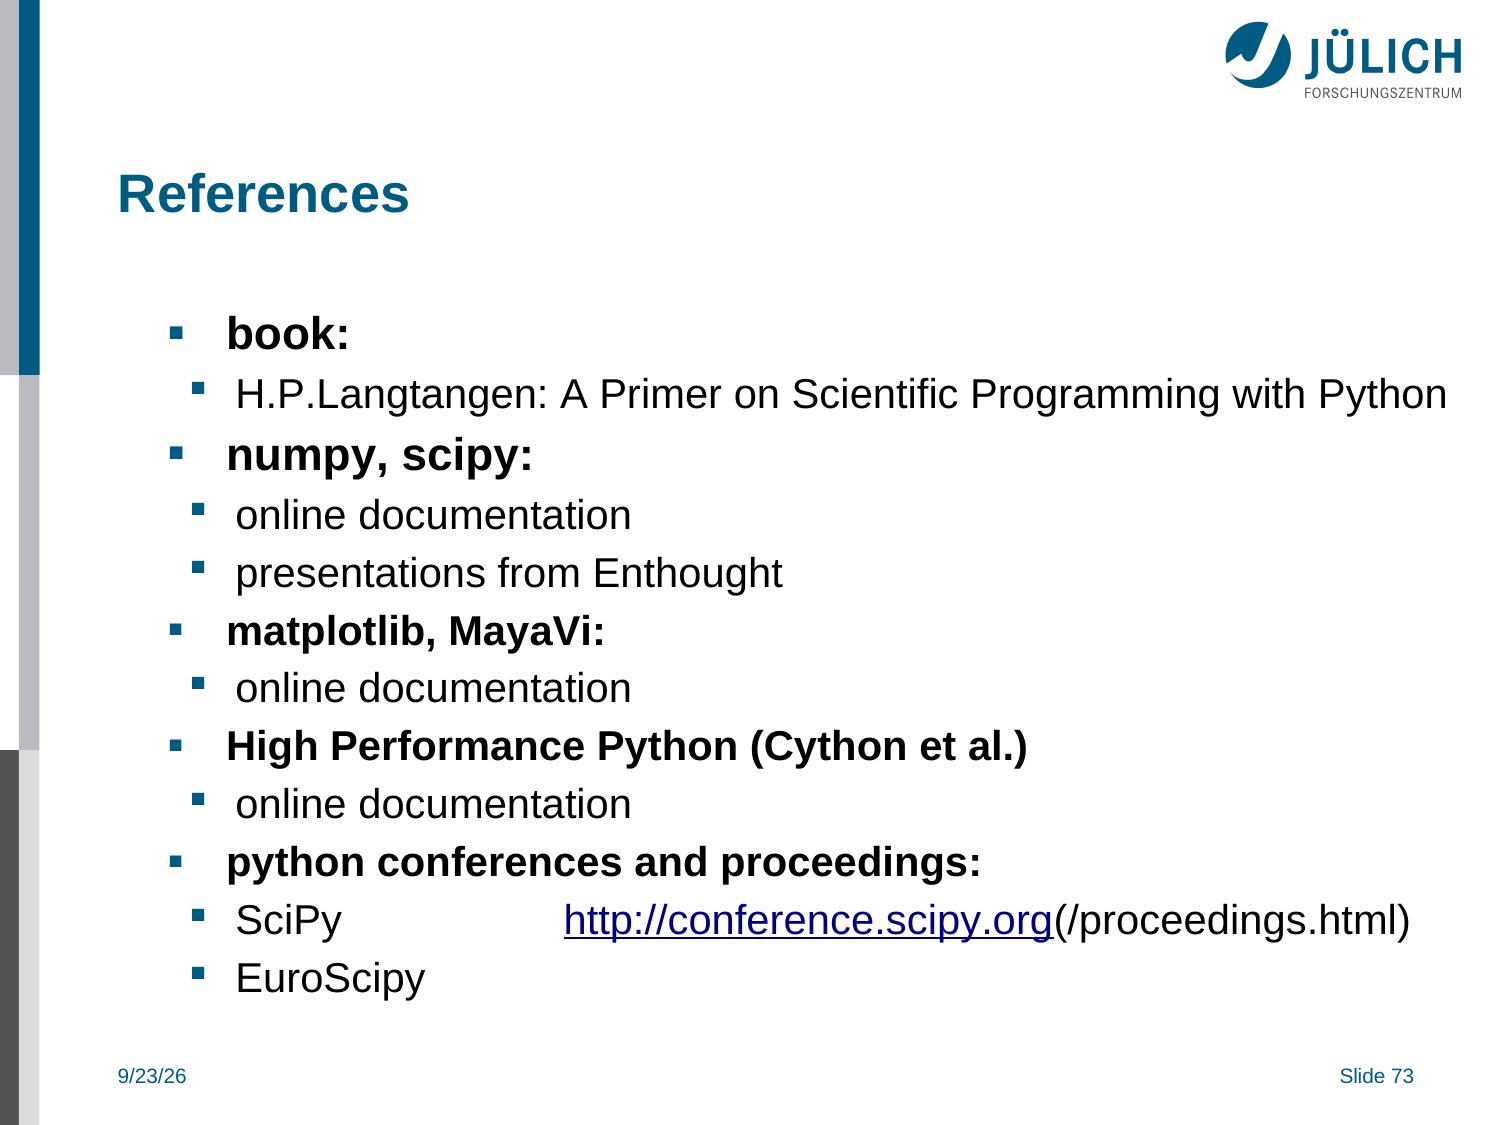

# References
book:
H.P.Langtangen: A Primer on Scientific Programming with Python
numpy, scipy:
online documentation
presentations from Enthought
matplotlib, MayaVi:
online documentation
High Performance Python (Cython et al.)
online documentation
python conferences and proceedings:
SciPy 		http://conference.scipy.org(/proceedings.html)
EuroScipy